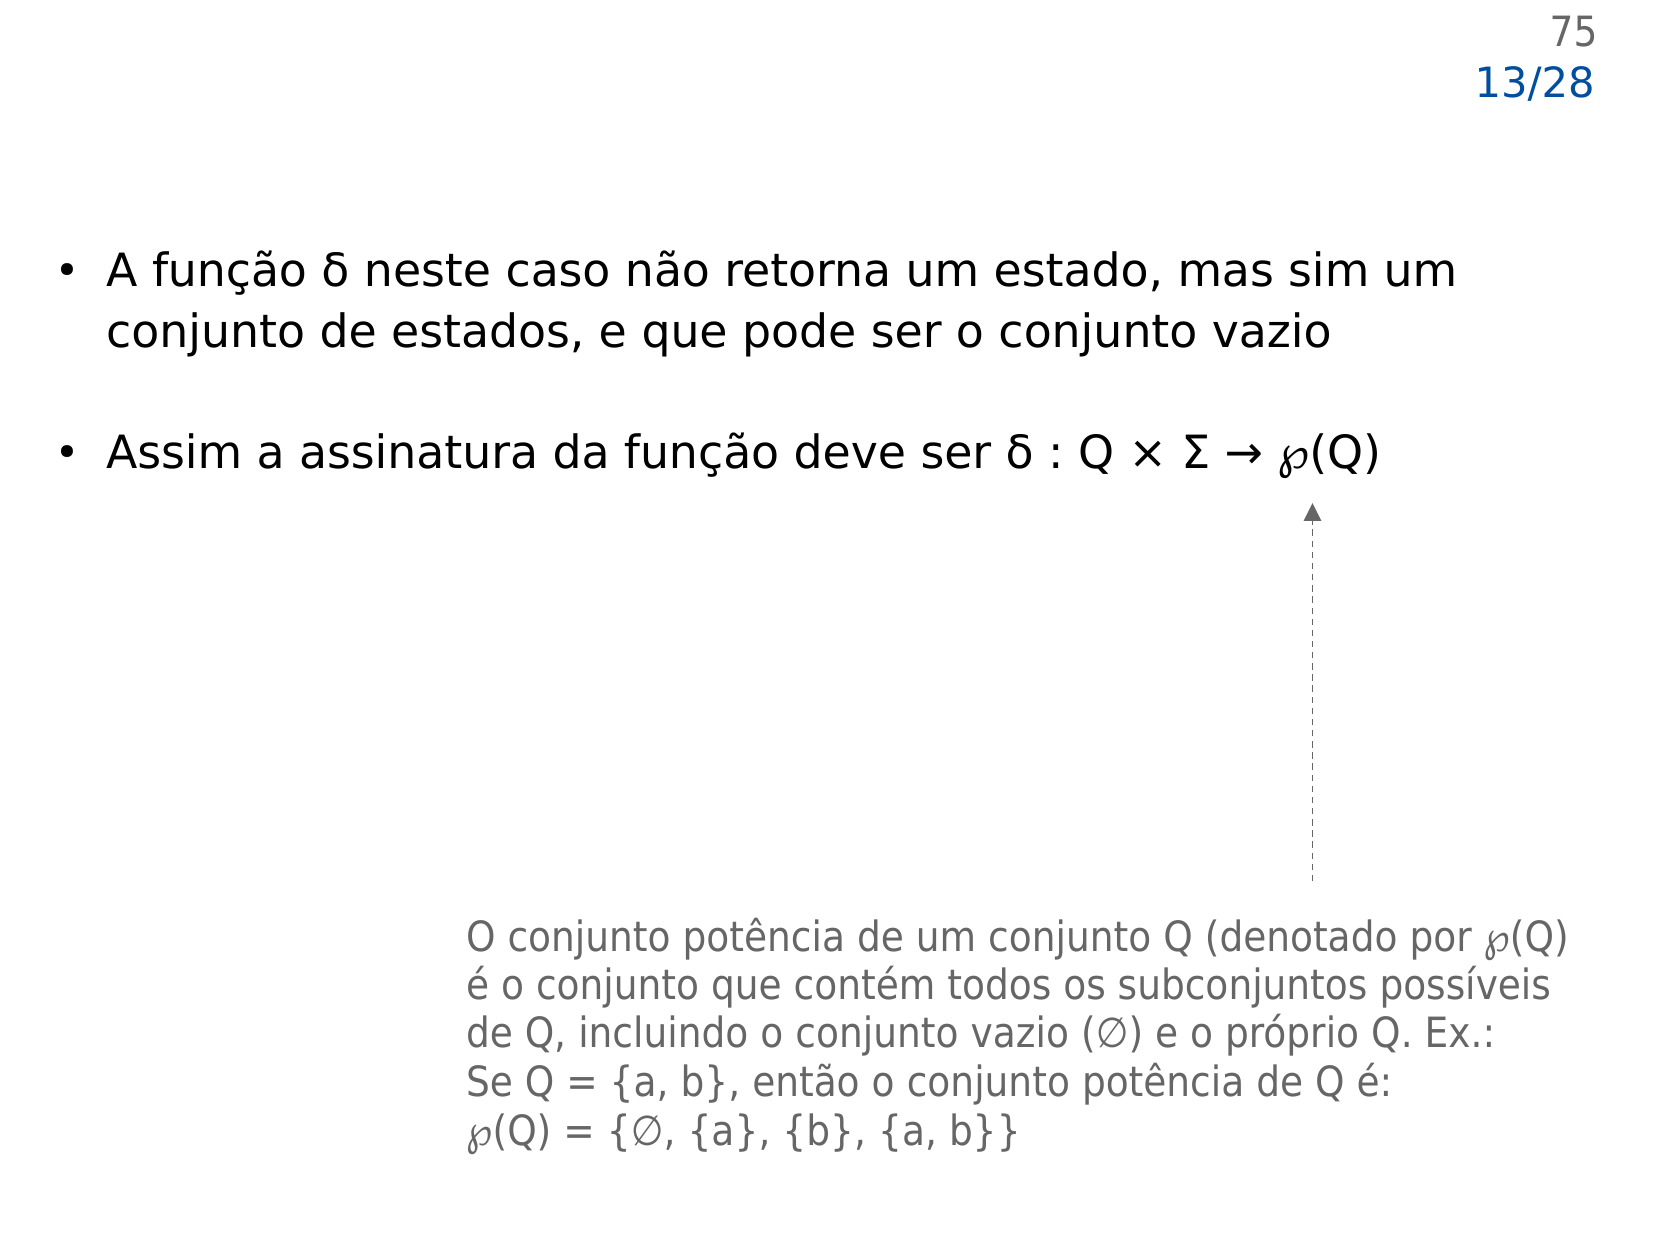

75
#
13
A função δ neste caso não retorna um estado, mas sim um conjunto de estados, e que pode ser o conjunto vazio
Assim a assinatura da função deve ser δ : Q × Σ → ℘(Q)
O conjunto potência de um conjunto Q (denotado por ℘(Q) é o conjunto que contém todos os subconjuntos possíveis de Q, incluindo o conjunto vazio (∅) e o próprio Q. Ex.:
Se Q = {a, b}, então o conjunto potência de Q é:
℘(Q) = {∅, {a}, {b}, {a, b}}